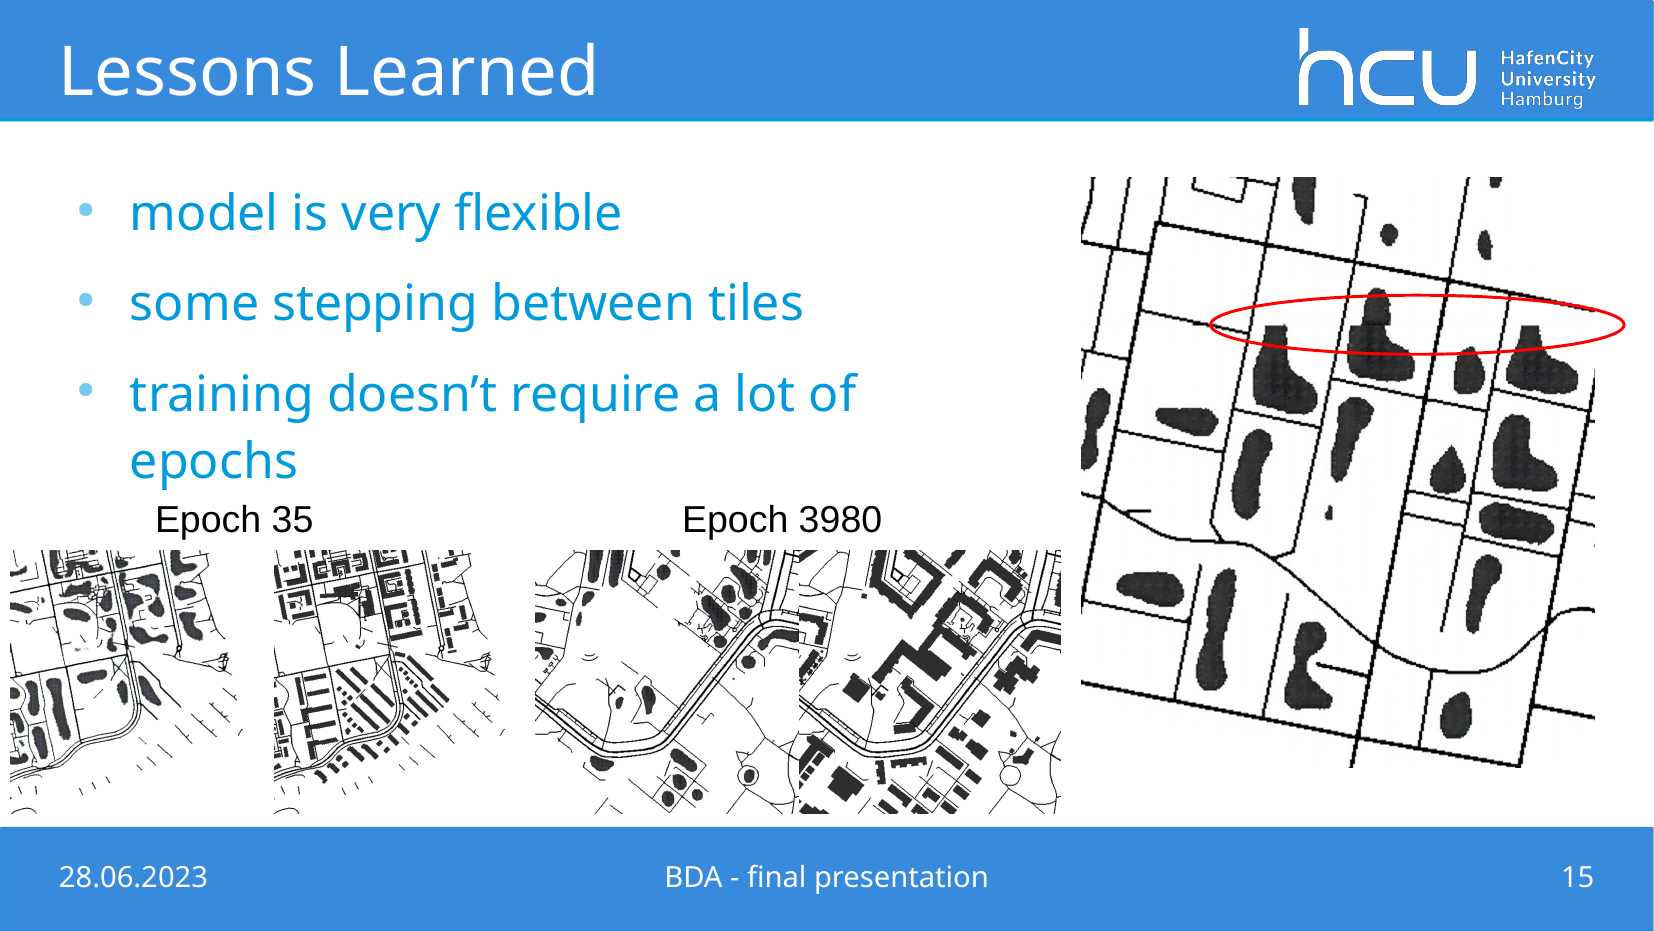

# Lessons Learned
model is very flexible
some stepping between tiles
training doesn’t require a lot of epochs
Epoch 35
Epoch 3980
28.06.2023
BDA - final presentation
15